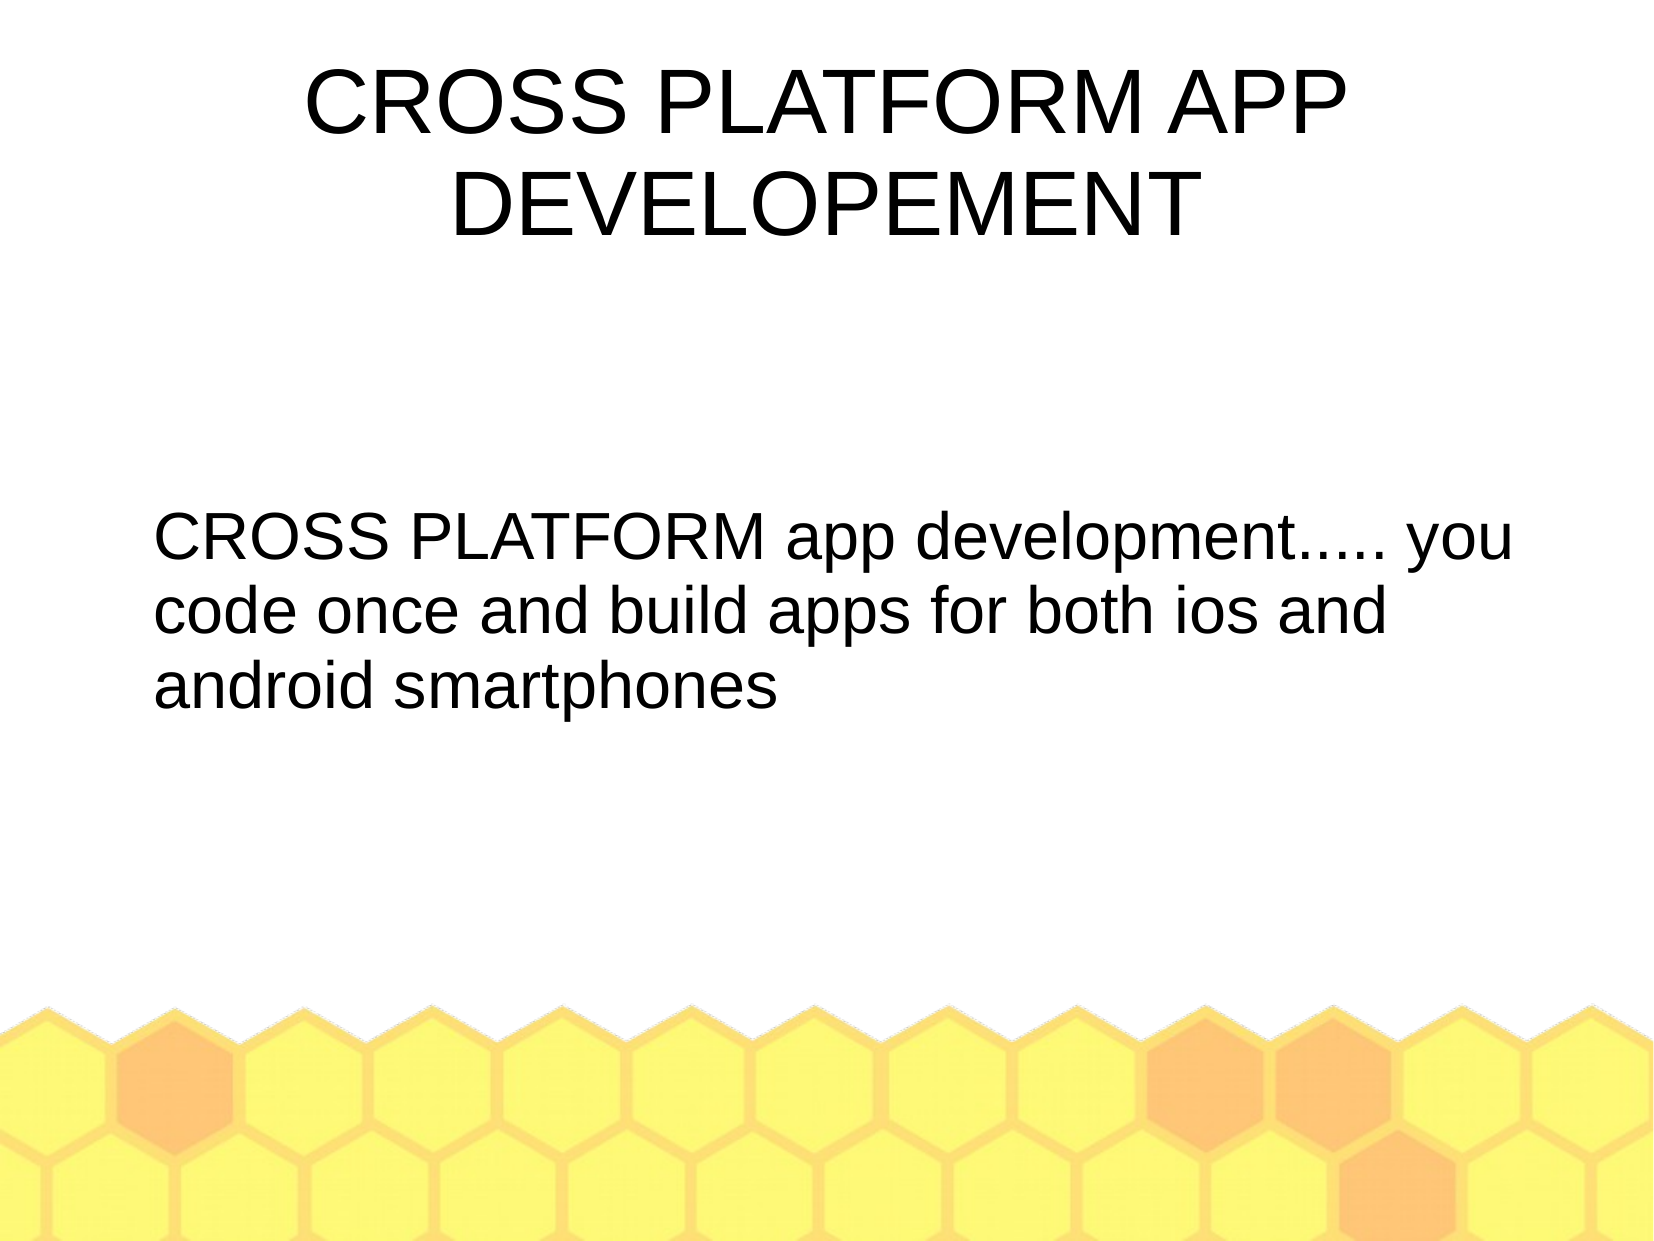

# CROSS PLATFORM APP DEVELOPEMENT
CROSS PLATFORM app development..... you code once and build apps for both ios and android smartphones